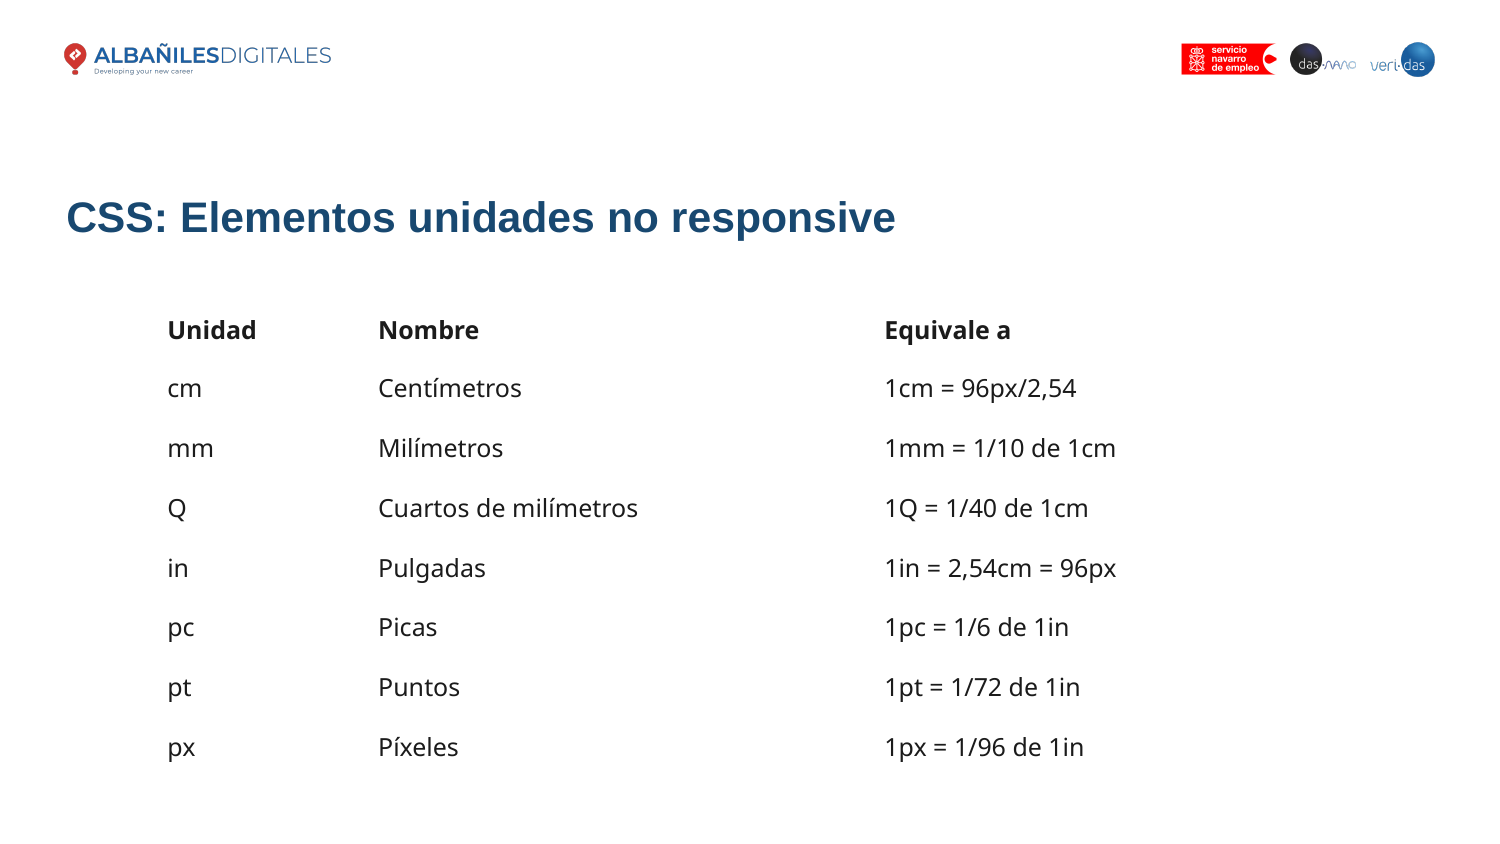

CSS: Elementos unidades no responsive
| Unidad | Nombre | Equivale a |
| --- | --- | --- |
| cm | Centímetros | 1cm = 96px/2,54 |
| mm | Milímetros | 1mm = 1/10 de 1cm |
| Q | Cuartos de milímetros | 1Q = 1/40 de 1cm |
| in | Pulgadas | 1in = 2,54cm = 96px |
| pc | Picas | 1pc = 1/6 de 1in |
| pt | Puntos | 1pt = 1/72 de 1in |
| px | Píxeles | 1px = 1/96 de 1in |